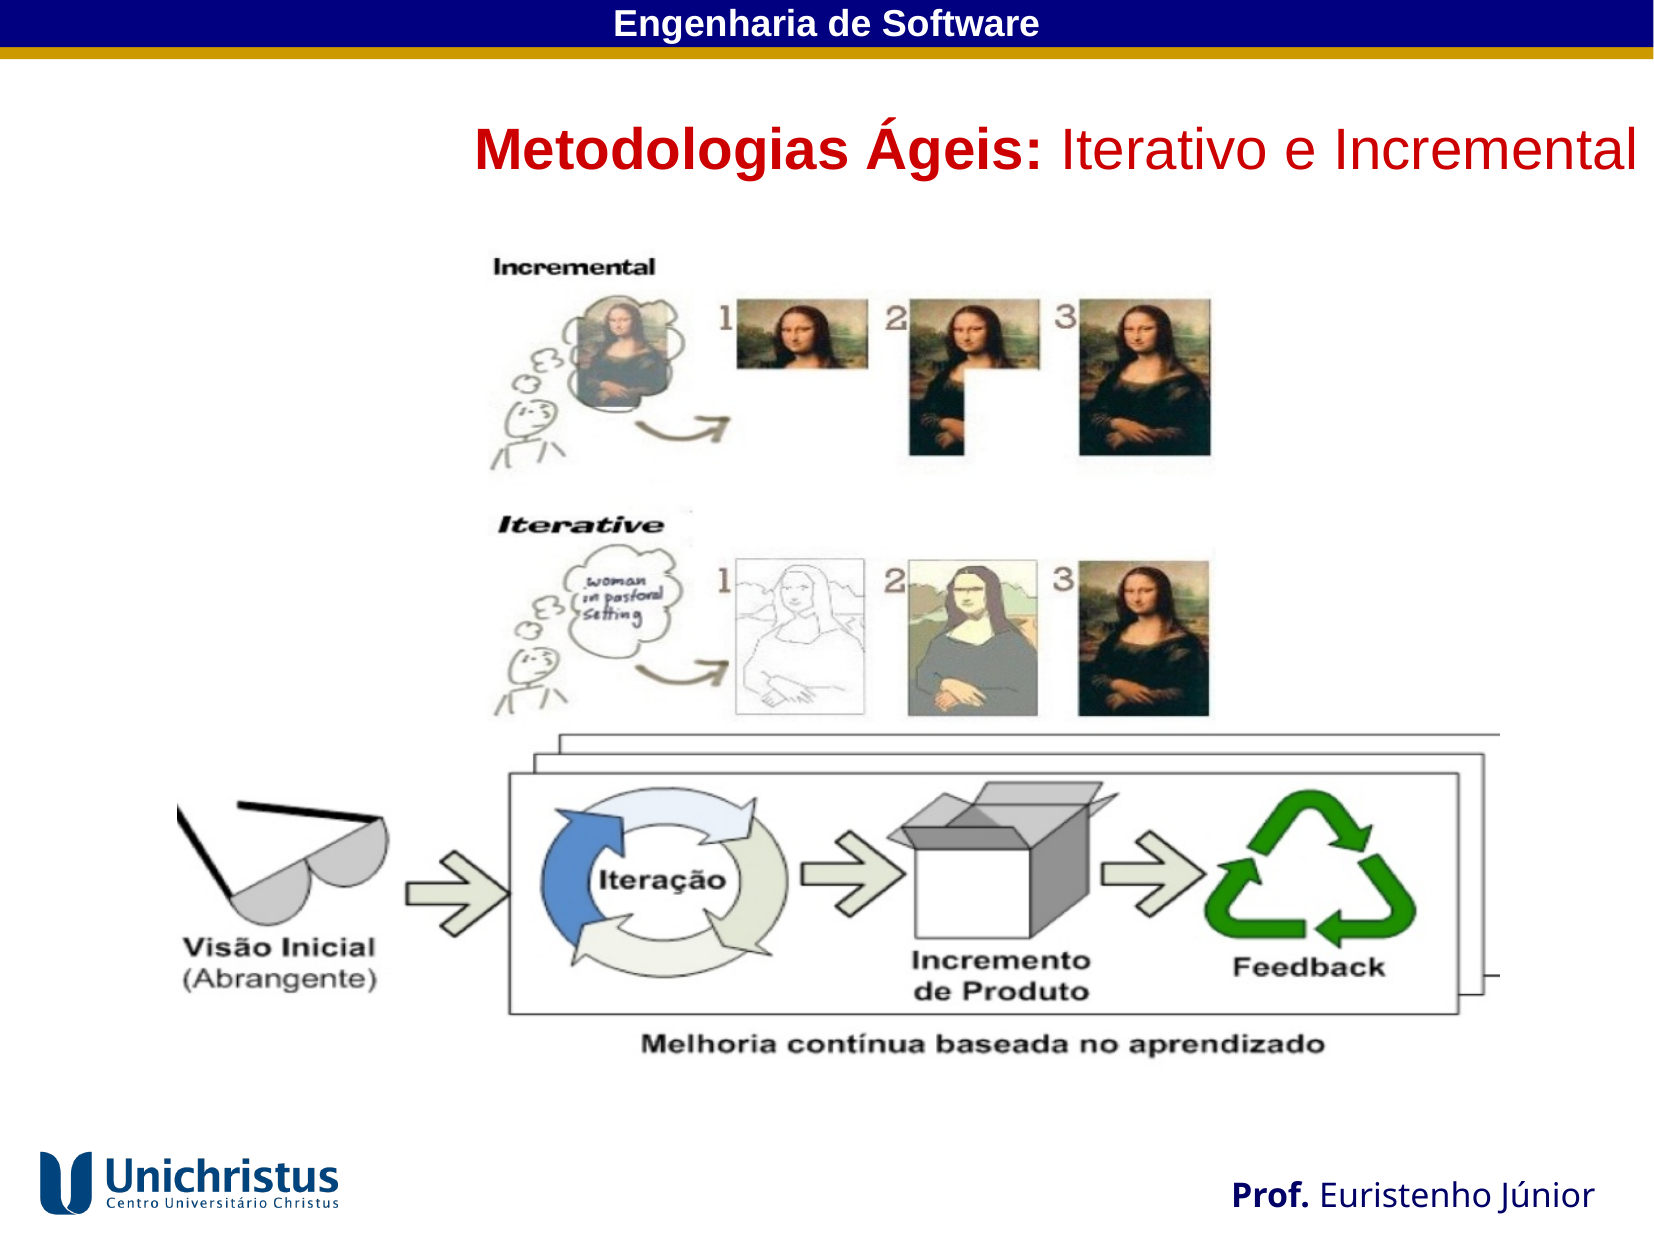

Engenharia de Software
Metodologias Ágeis: Iterativo e Incremental
Prof. Euristenho Júnior